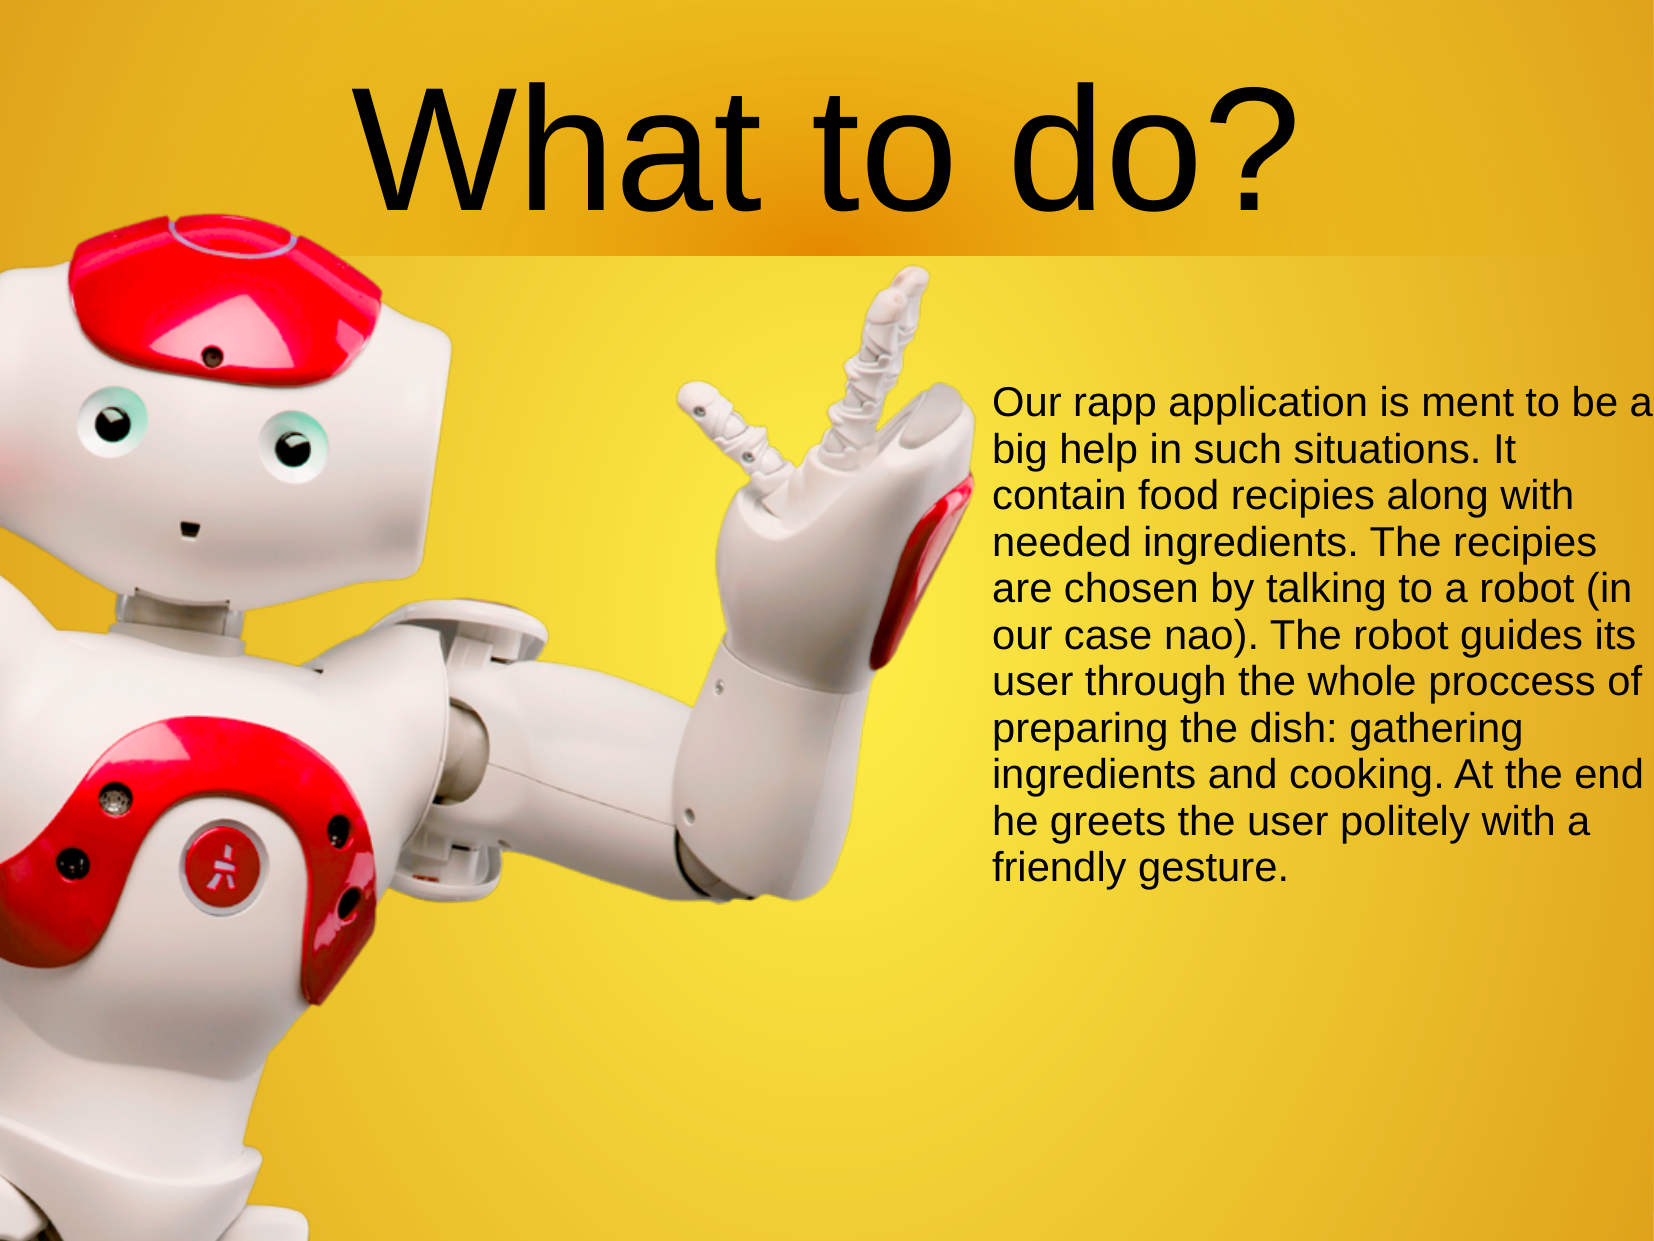

# What to do?
Our rapp application is ment to be a big help in such situations. It contain food recipies along with needed ingredients. The recipies are chosen by talking to a robot (in our case nao). The robot guides its user through the whole proccess of preparing the dish: gathering ingredients and cooking. At the end he greets the user politely with a friendly gesture.